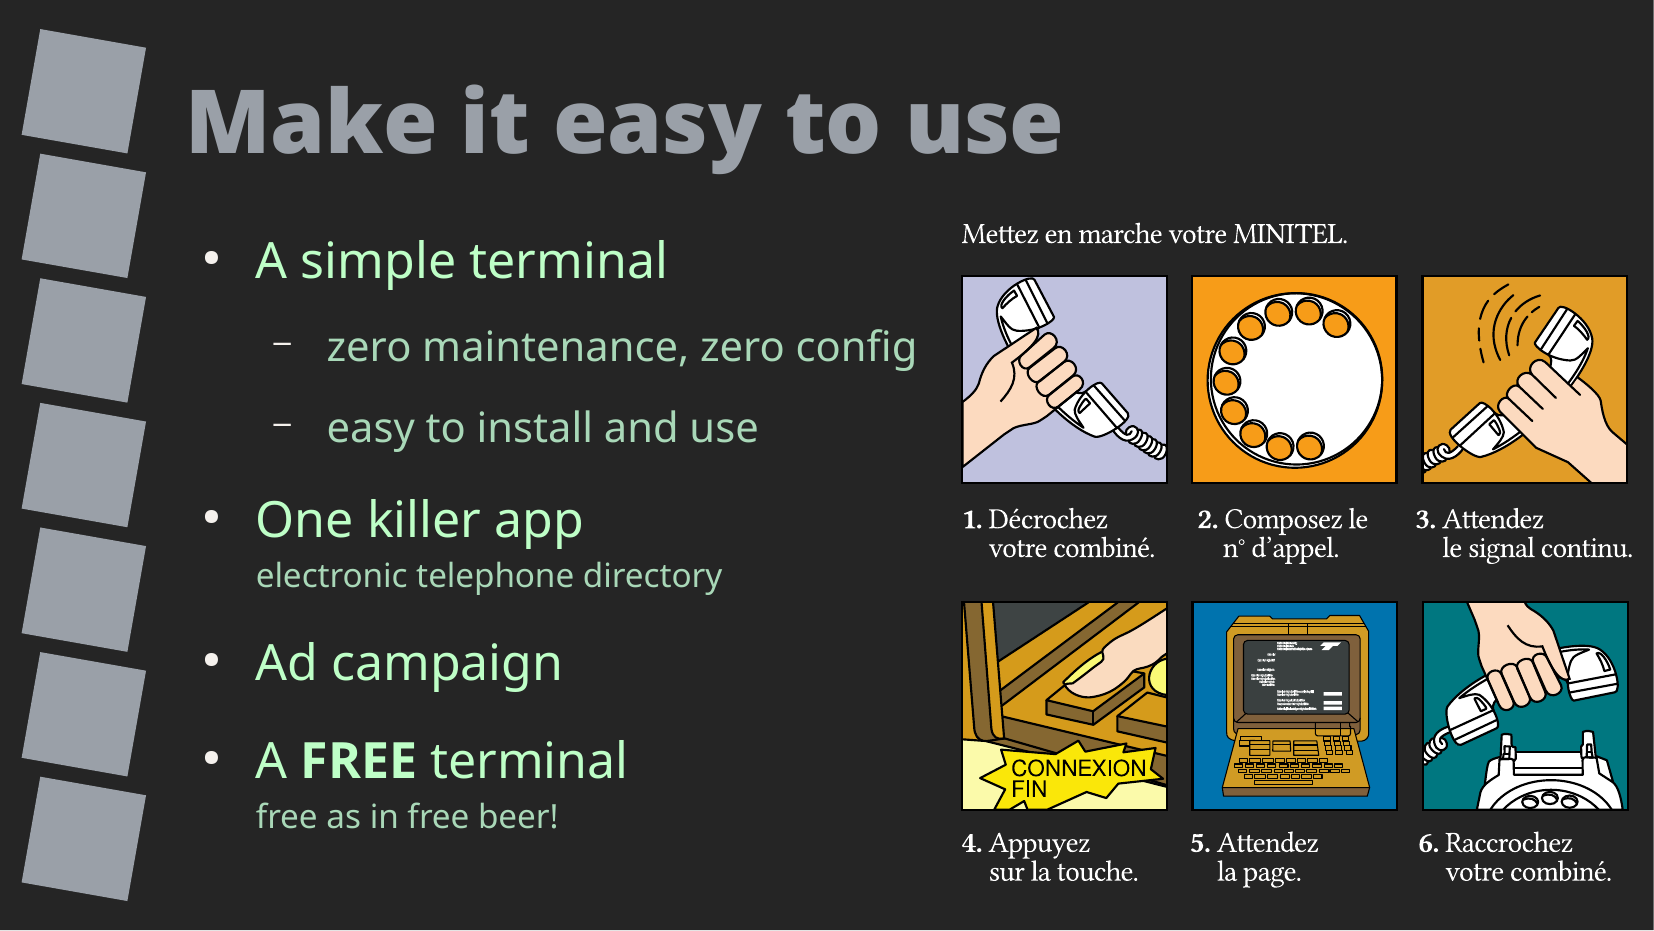

# Make it easy to use
A simple terminal
zero maintenance, zero config
easy to install and use
One killer app
electronic telephone directory
Ad campaign
A FREE terminal
free as in free beer!